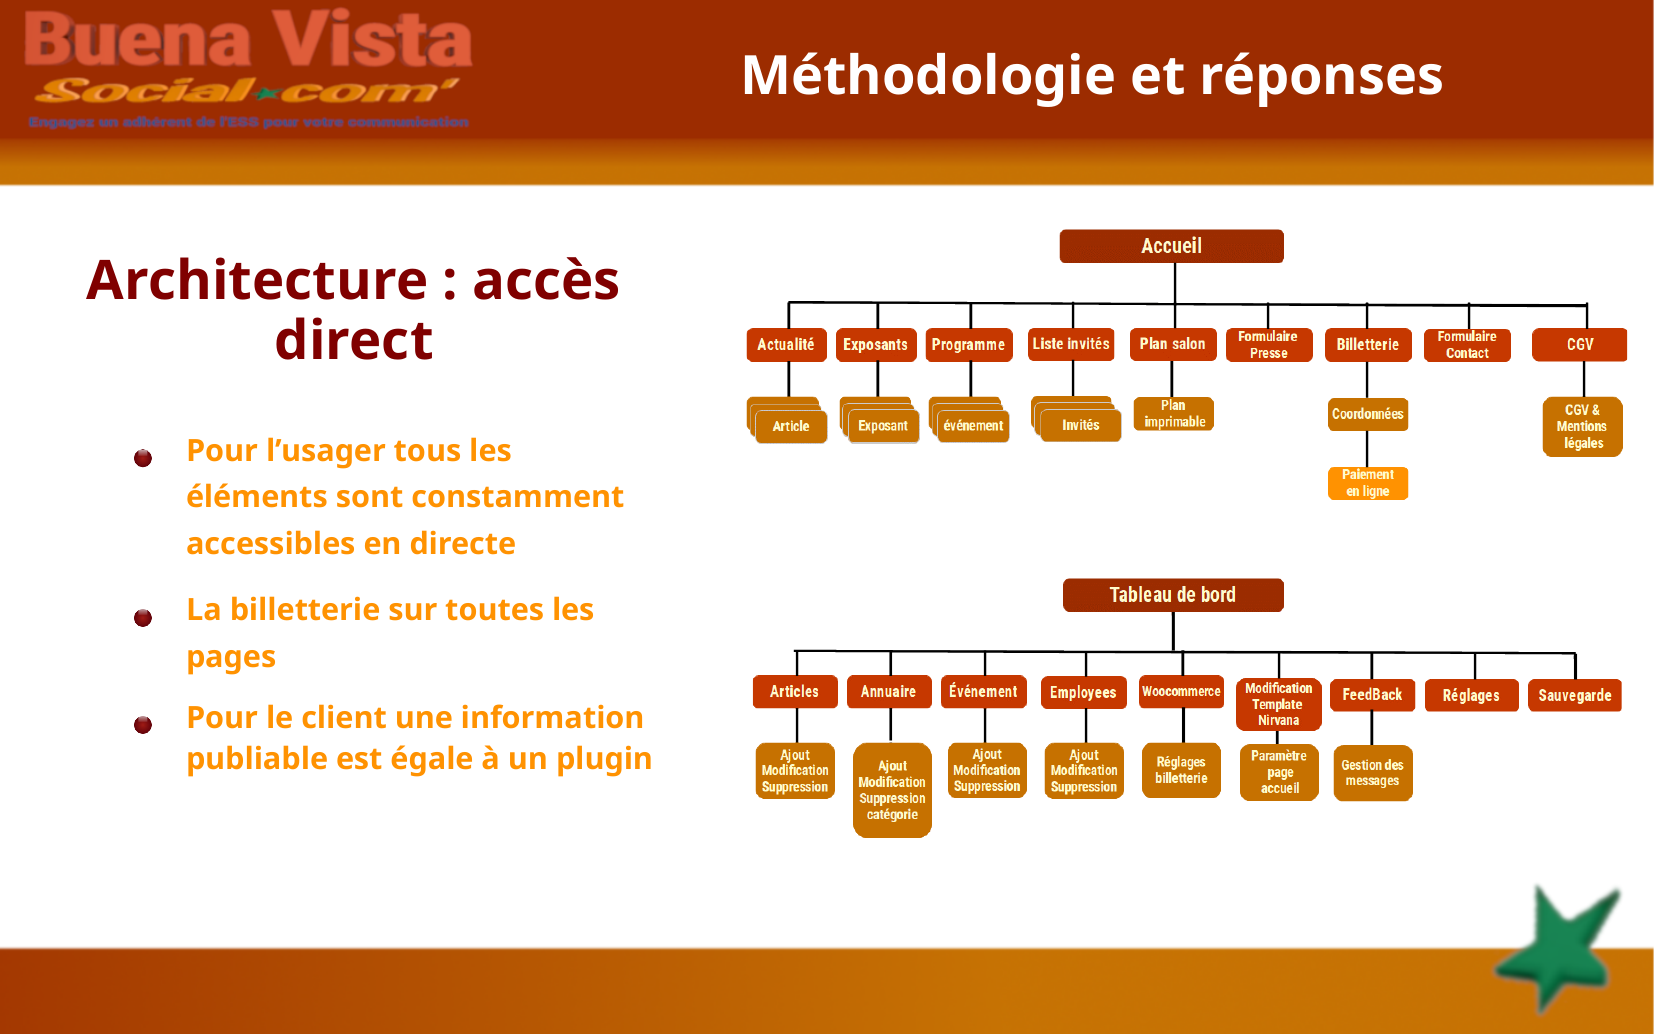

Méthodologie et réponses
# Architecture : accès direct
Pour l’usager tous les éléments sont constamment accessibles en directe
La billetterie sur toutes les pages
Pour le client une information publiable est égale à un plugin